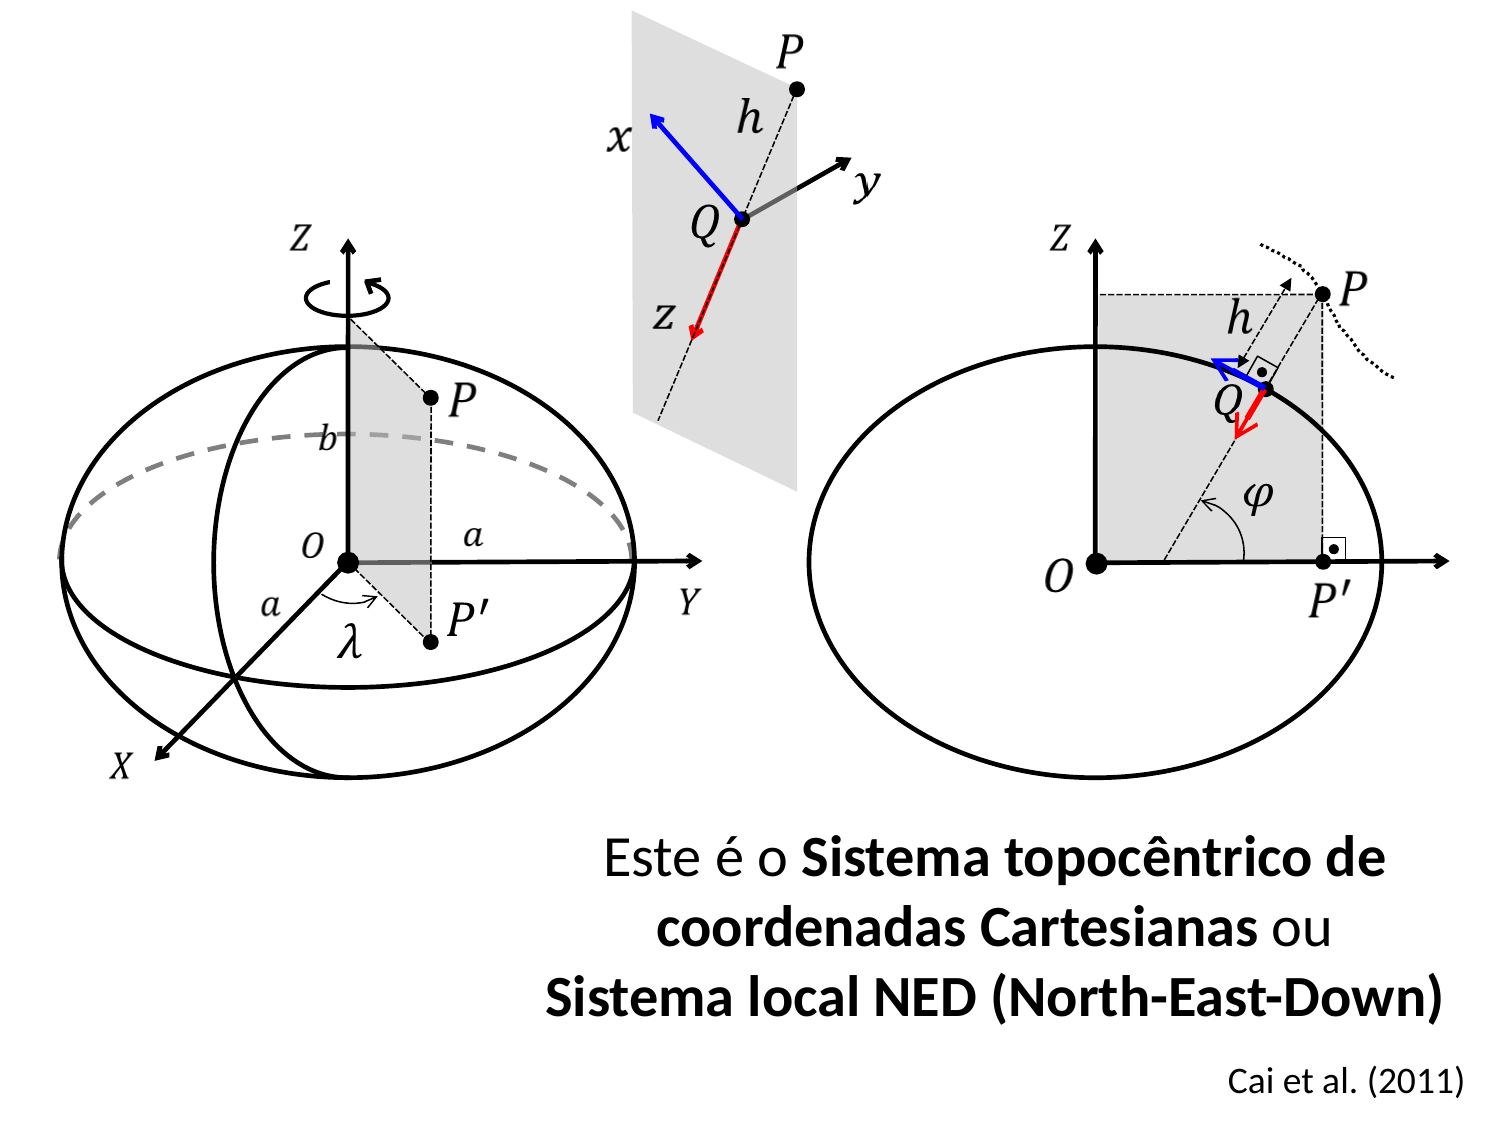

Este é o Sistema topocêntrico de coordenadas Cartesianas ou
Sistema local NED (North-East-Down)
Cai et al. (2011)